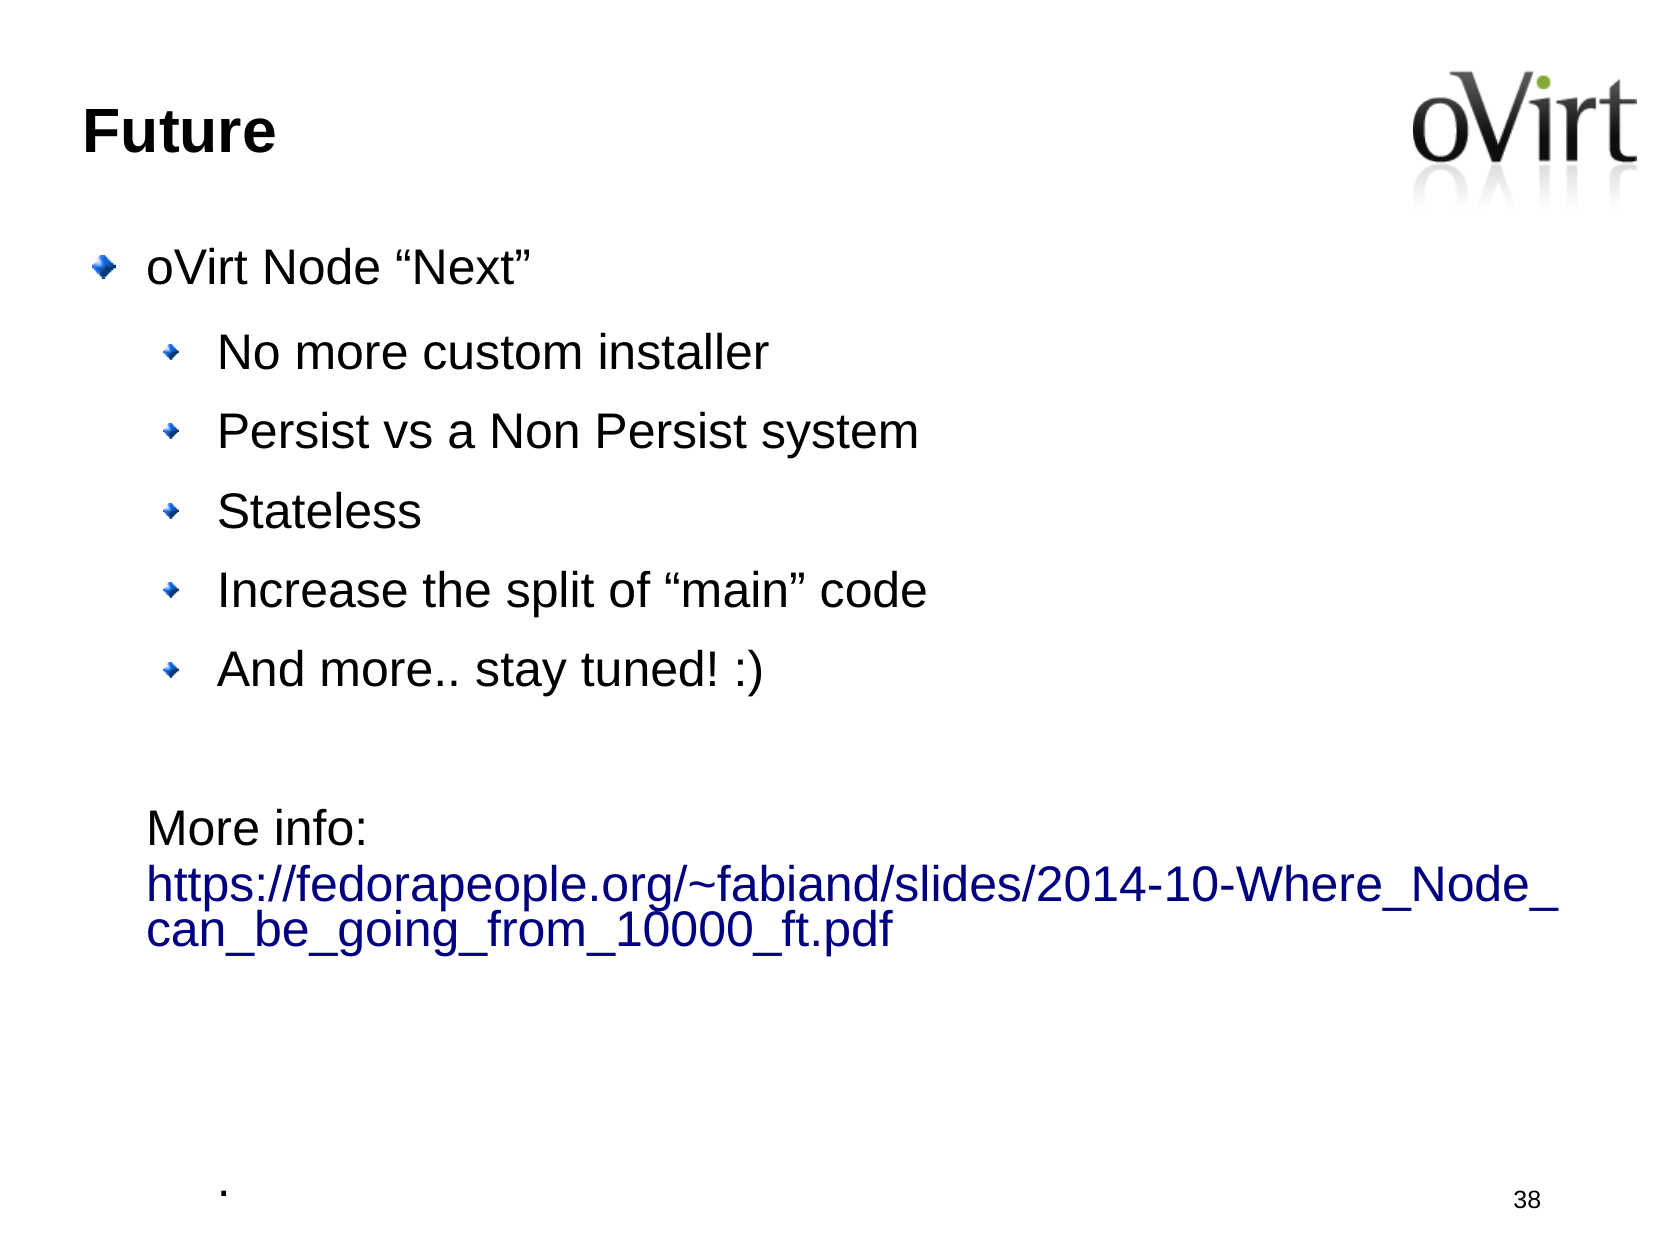

# Future
oVirt Node “Next”
No more custom installer
Persist vs a Non Persist system
Stateless
Increase the split of “main” code
And more.. stay tuned! :)
More info: https://fedorapeople.org/~fabiand/slides/2014-10-Where_Node_can_be_going_from_10000_ft.pdf
.